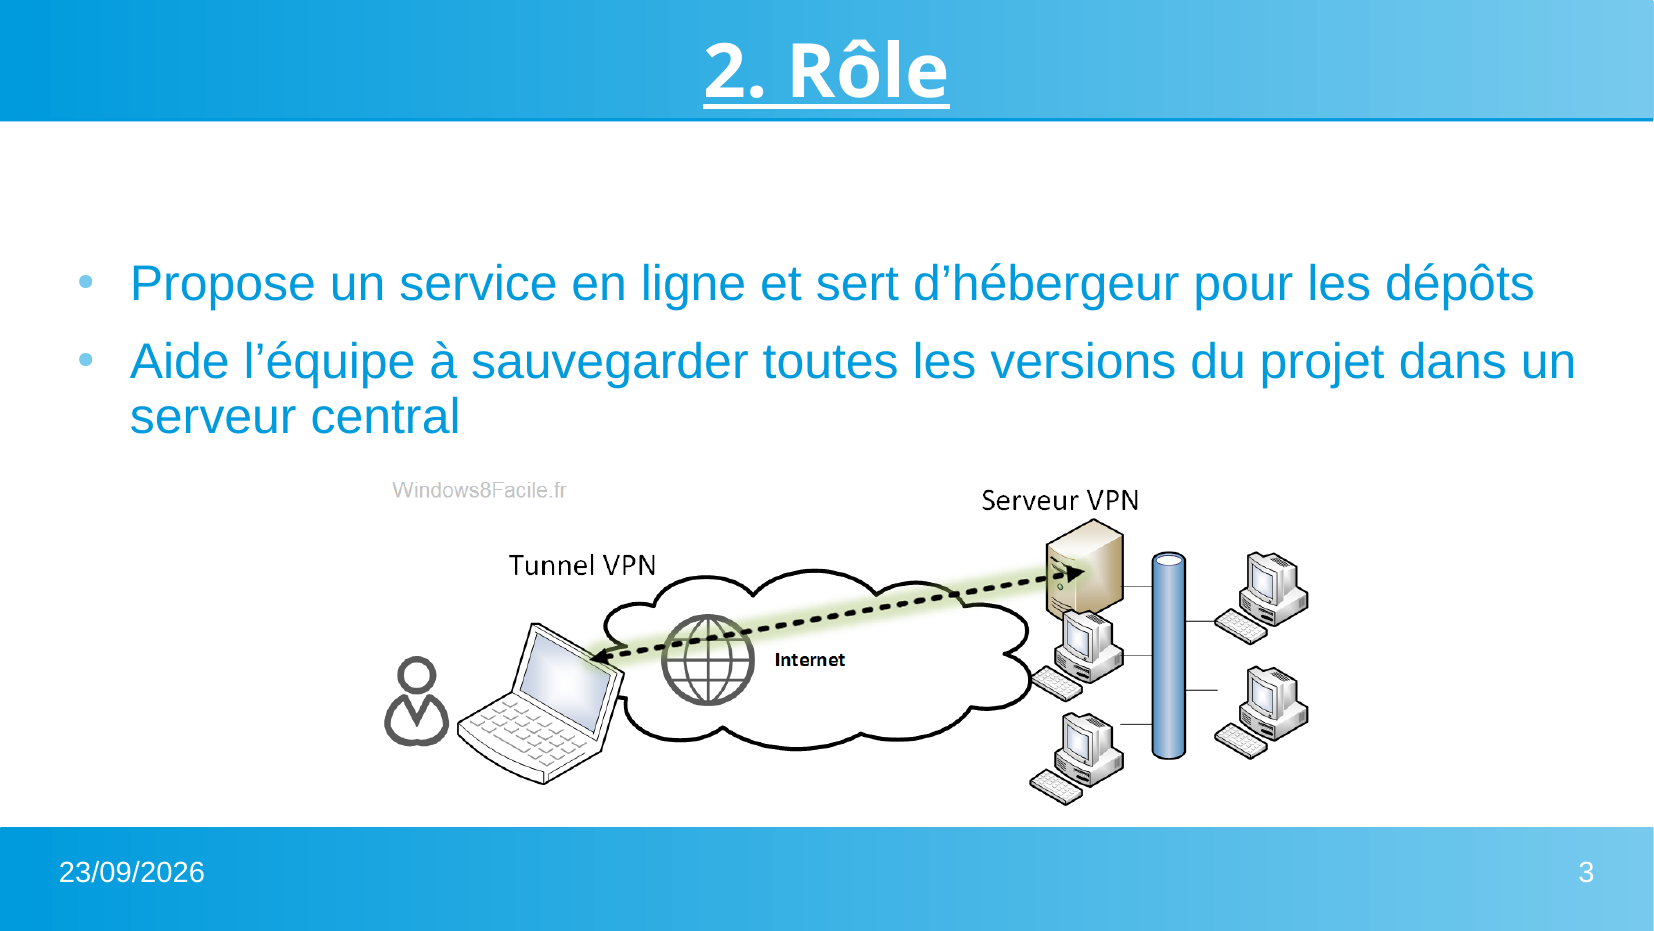

# 2. Rôle
Propose un service en ligne et sert d’hébergeur pour les dépôts
Aide l’équipe à sauvegarder toutes les versions du projet dans un serveur central
3